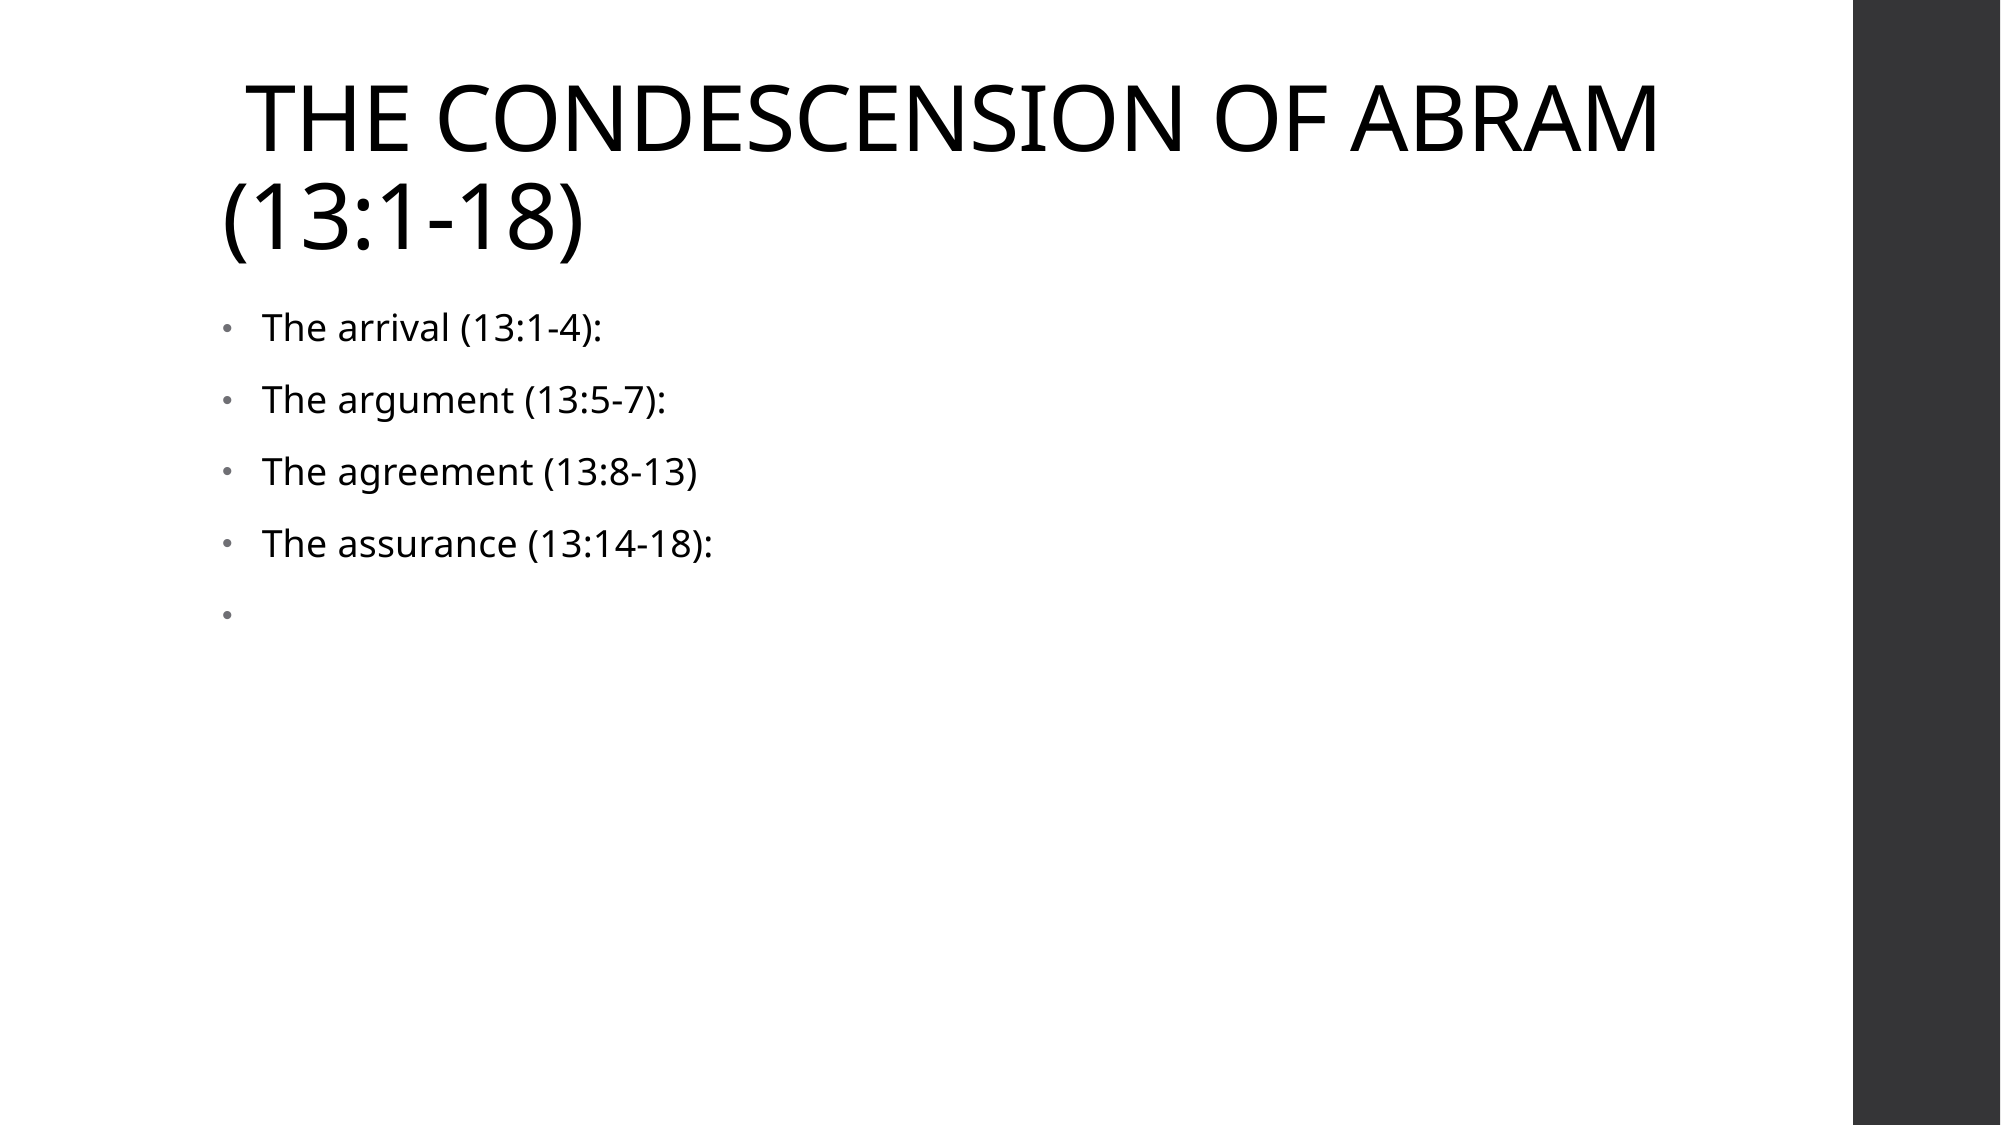

# THE CONDESCENSION OF ABRAM (13:1-18)
 The arrival (13:1-4):
 The argument (13:5-7):
 The agreement (13:8-13)
 The assurance (13:14-18):